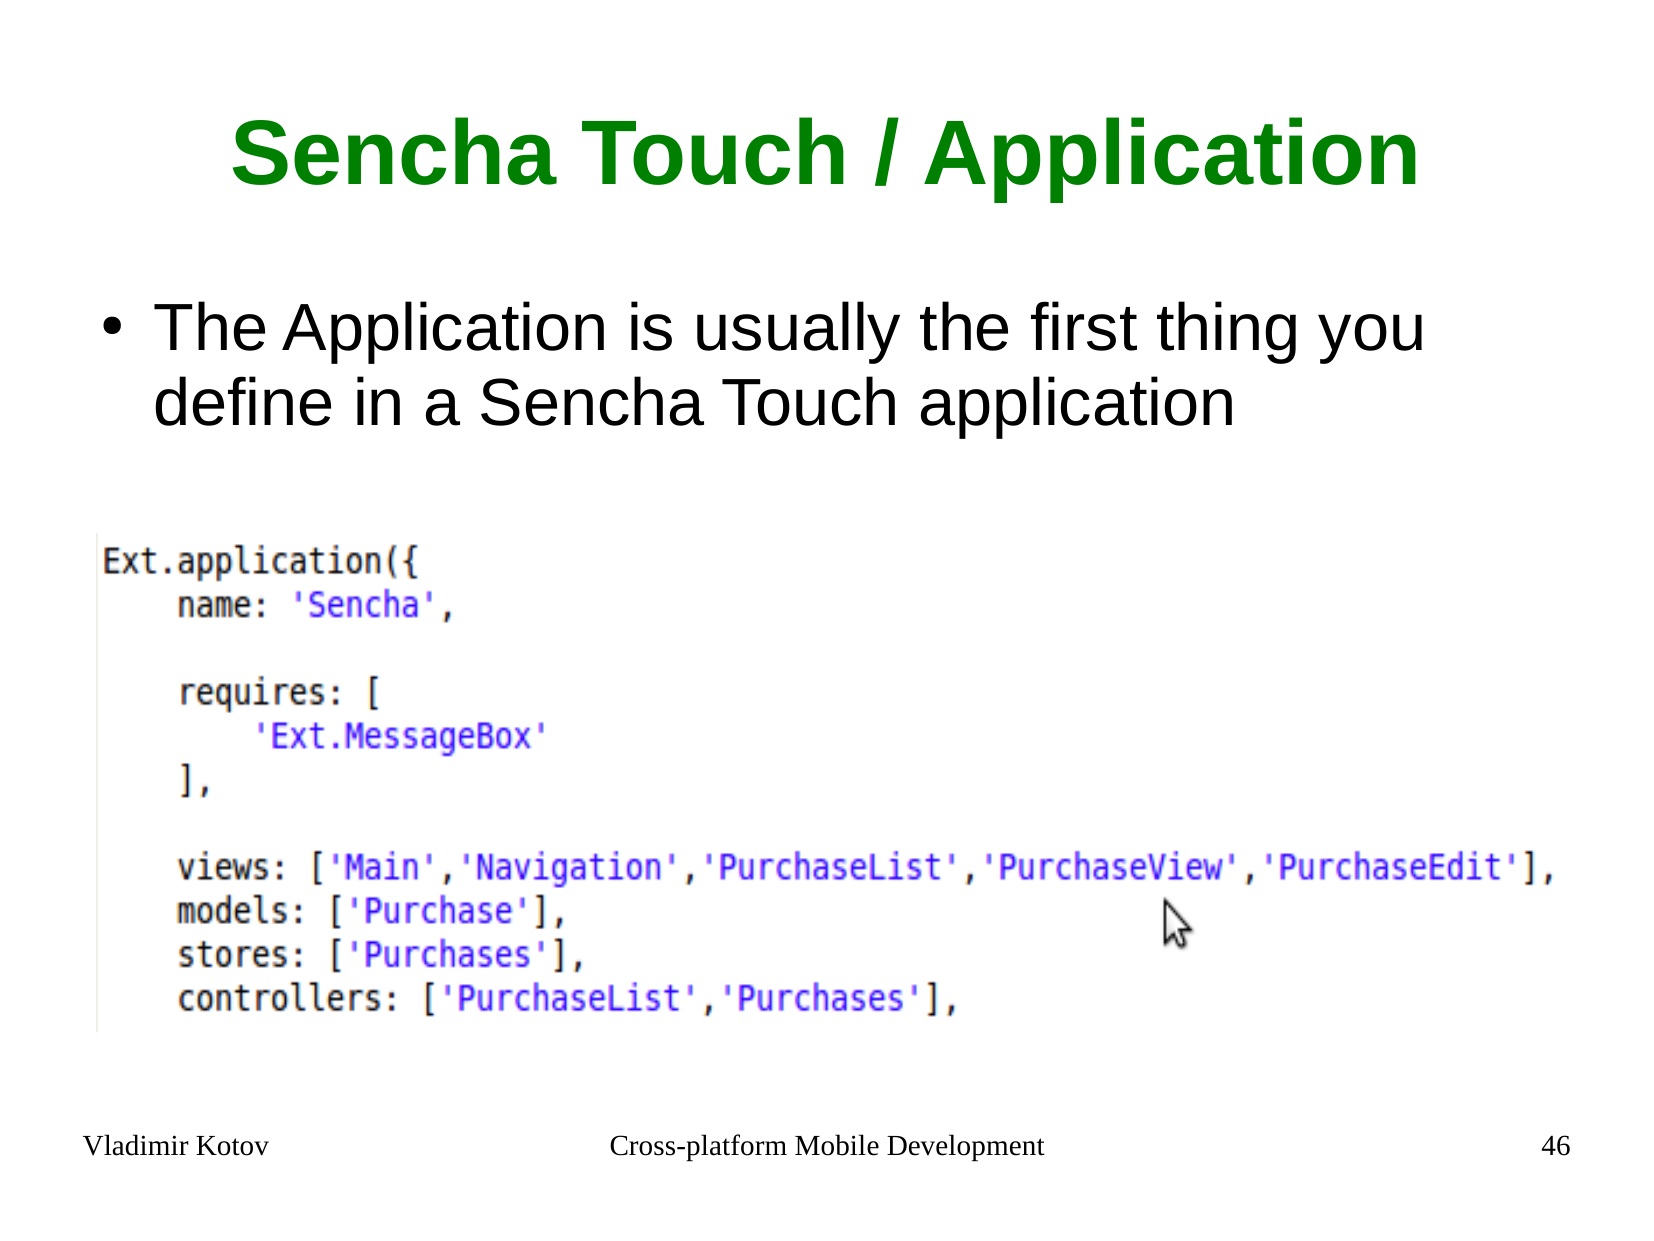

# Sencha Touch / Application
The Application is usually the first thing you define in a Sencha Touch application
Vladimir Kotov
Cross-platform Mobile Development
46